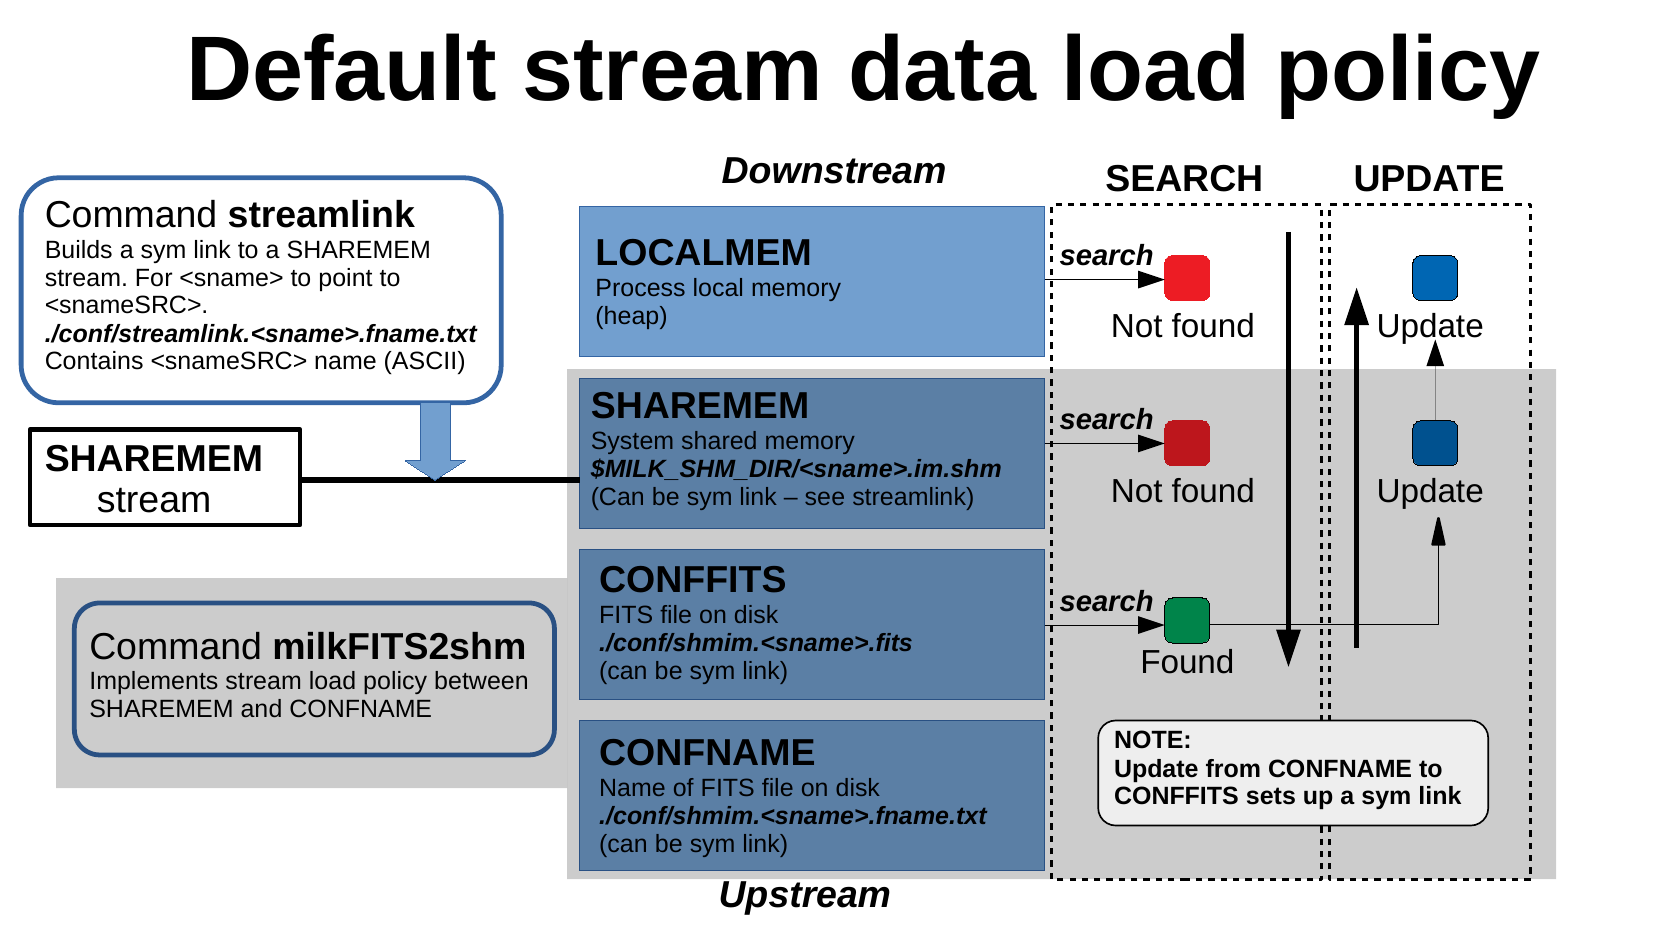

# Default stream data load policy
Downstream
SEARCH
UPDATE
Command streamlink
Builds a sym link to a SHAREMEM stream. For <sname> to point to <snameSRC>.
./conf/streamlink.<sname>.fname.txt
Contains <snameSRC> name (ASCII)
LOCALMEM
Process local memory (heap)
search
Not found
Update
SHAREMEM
System shared memory
$MILK_SHM_DIR/<sname>.im.shm
(Can be sym link – see streamlink)
search
SHAREMEM
stream
Not found
Update
CONFFITS
FITS file on disk
./conf/shmim.<sname>.fits
(can be sym link)
Command milkFITS2shm
Implements stream load policy between SHAREMEM and CONFNAME
search
Found
CONFNAME
Name of FITS file on disk
./conf/shmim.<sname>.fname.txt
(can be sym link)
NOTE:
Update from CONFNAME to CONFFITS sets up a sym link
Upstream